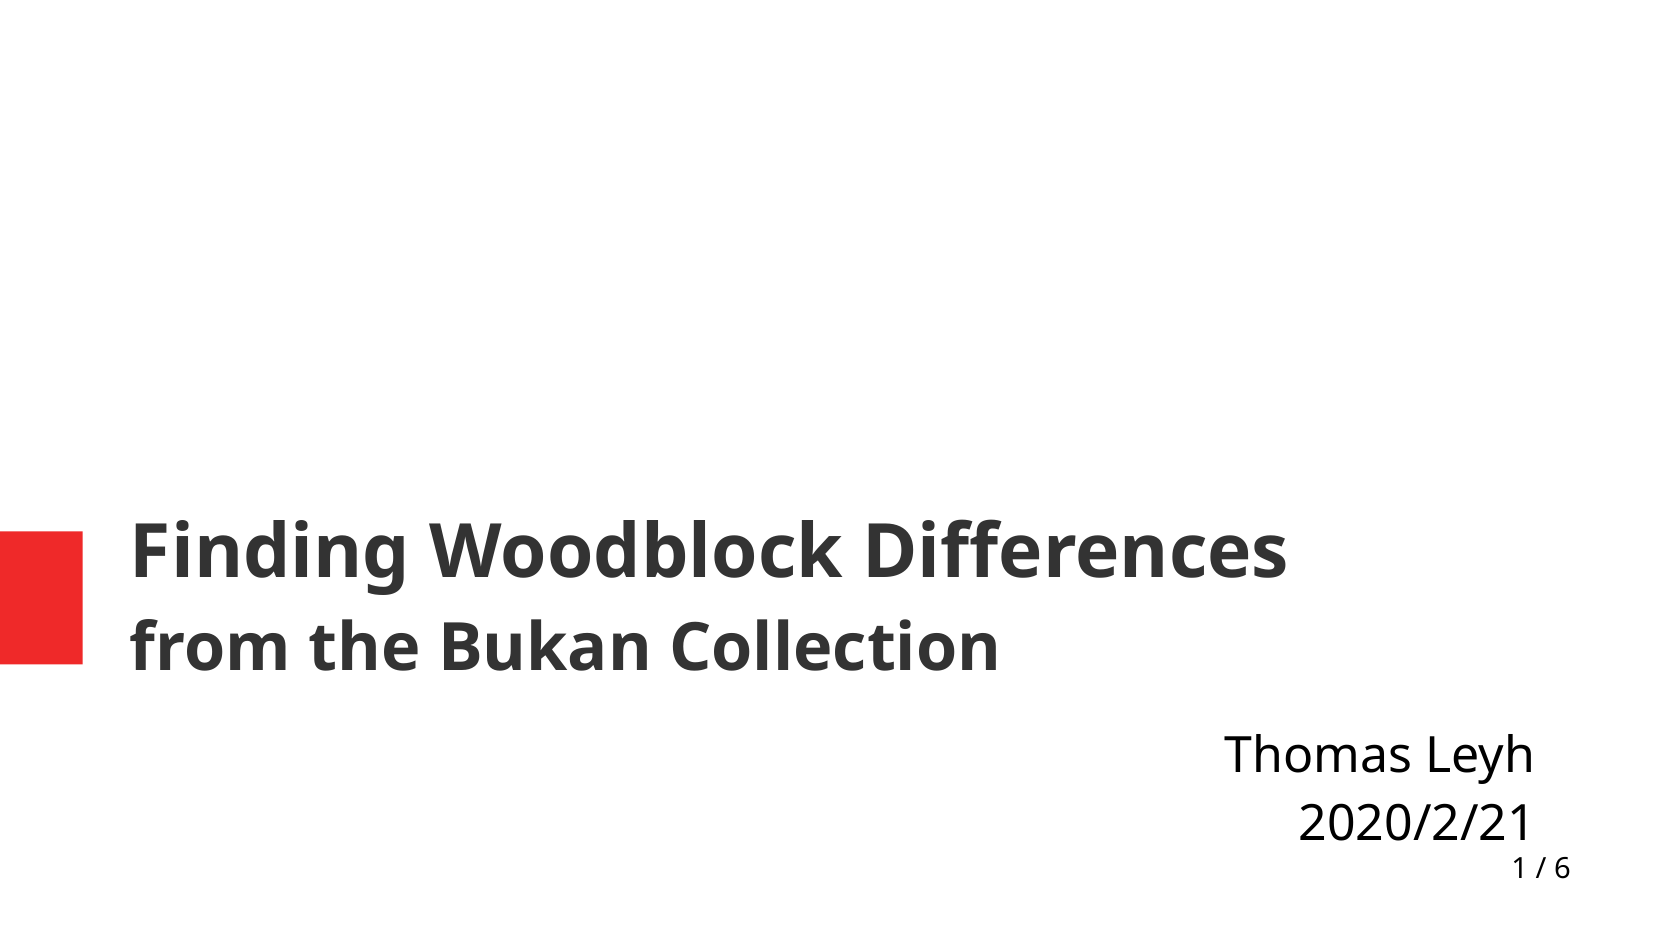

# Finding Woodblock Differences from the Bukan Collection
Thomas Leyh
2020/2/21
1